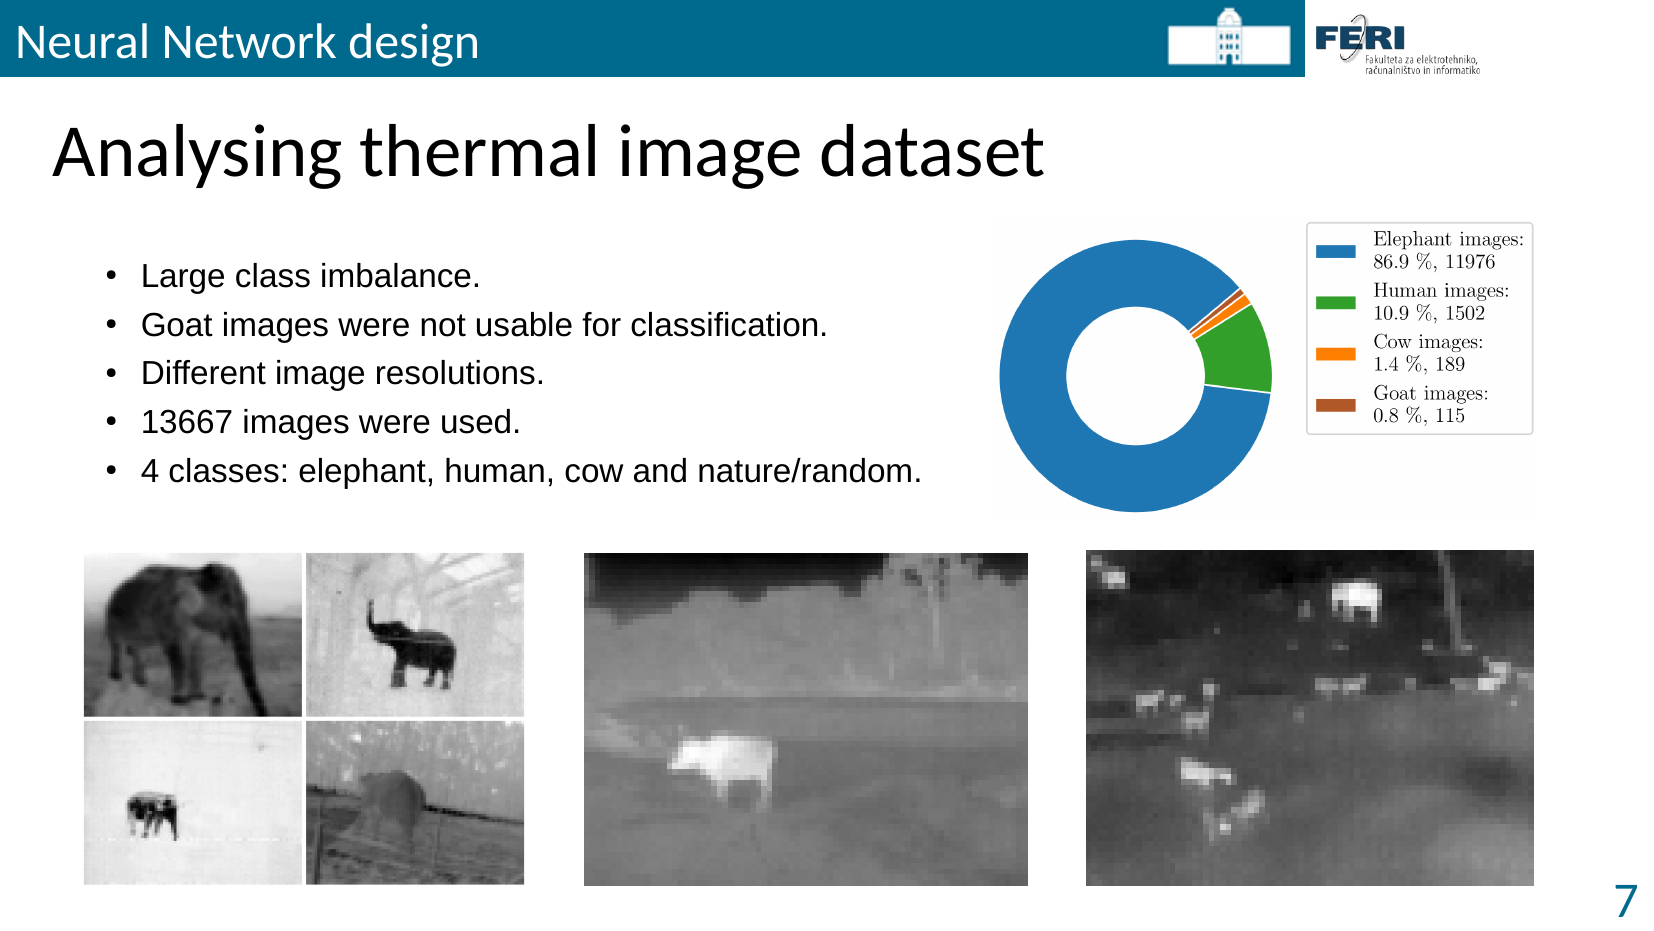

Neural Network design
# Analysing thermal image dataset
Large class imbalance.
Goat images were not usable for classification.
Different image resolutions.
13667 images were used.
4 classes: elephant, human, cow and nature/random.